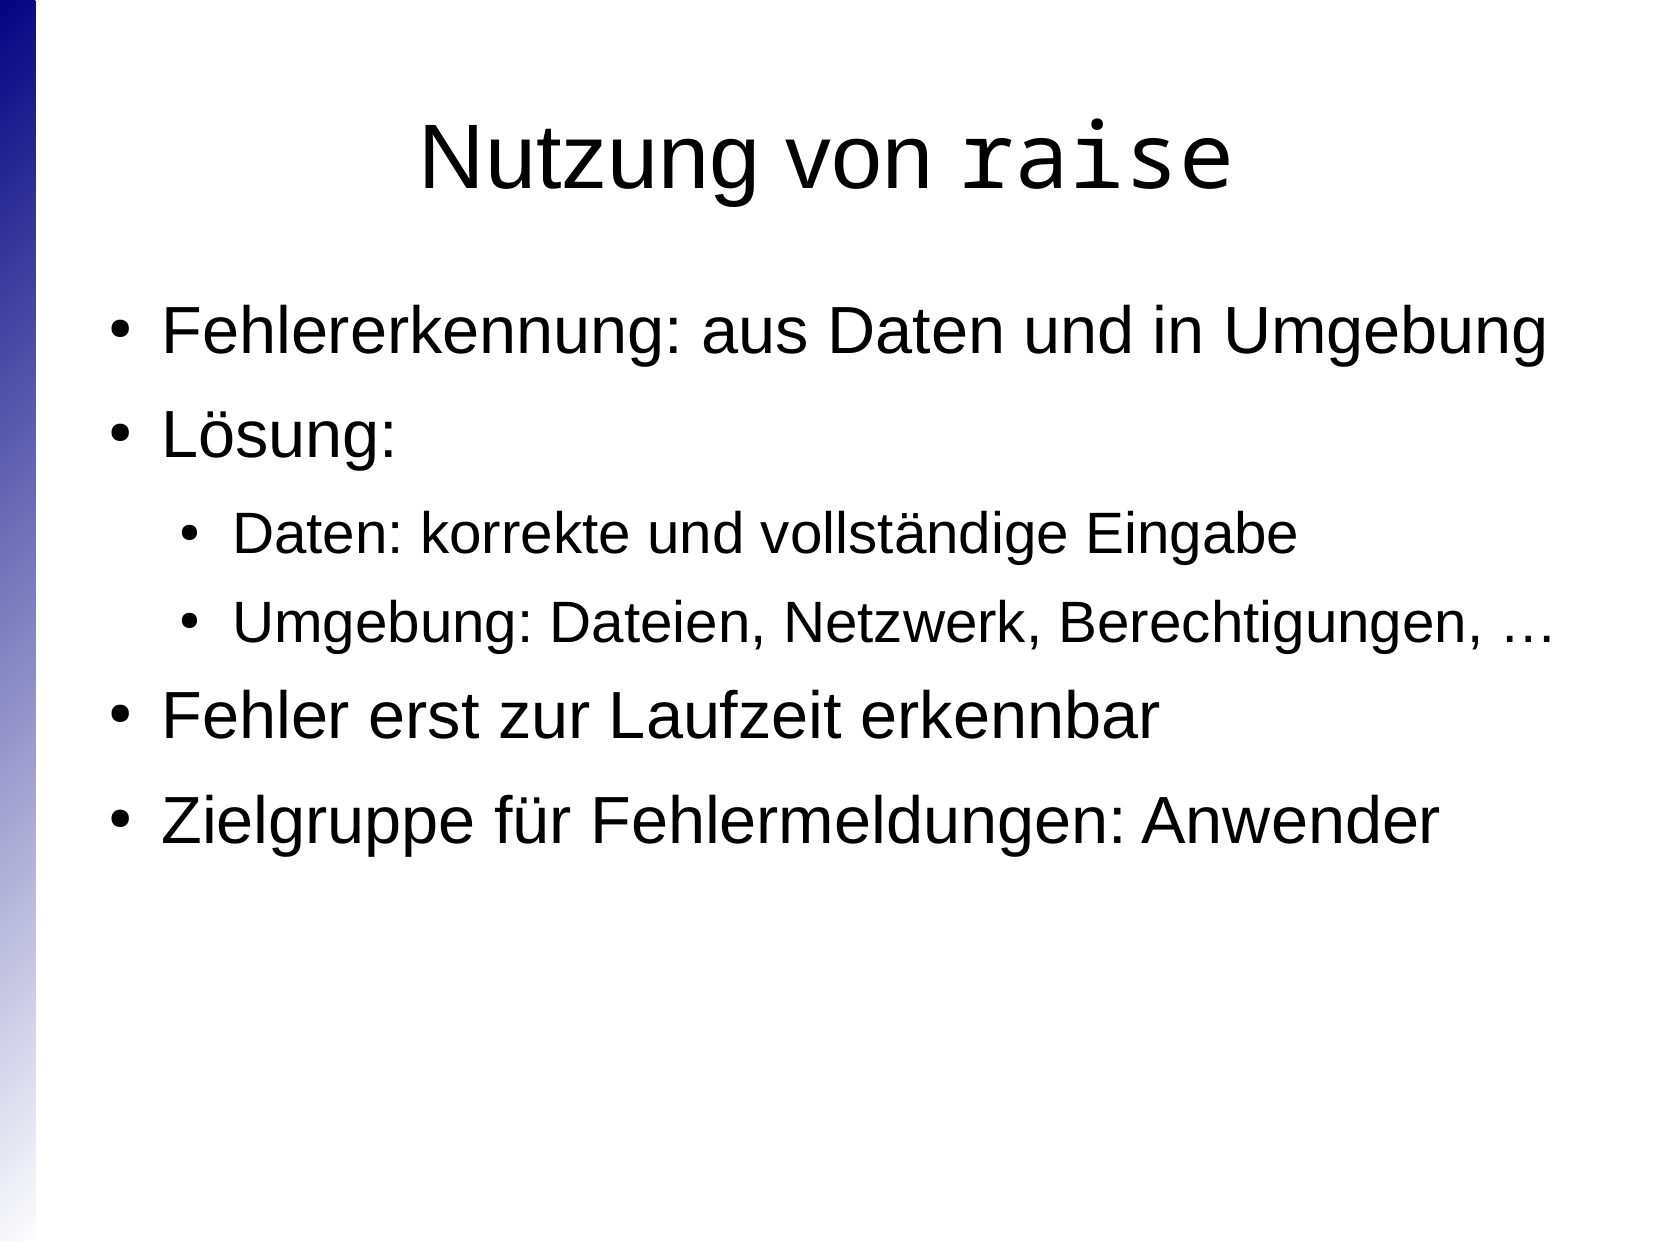

# Nutzung von raise
Fehlererkennung: aus Daten und in Umgebung
Lösung:
Daten: korrekte und vollständige Eingabe
Umgebung: Dateien, Netzwerk, Berechtigungen, …
Fehler erst zur Laufzeit erkennbar
Zielgruppe für Fehlermeldungen: Anwender